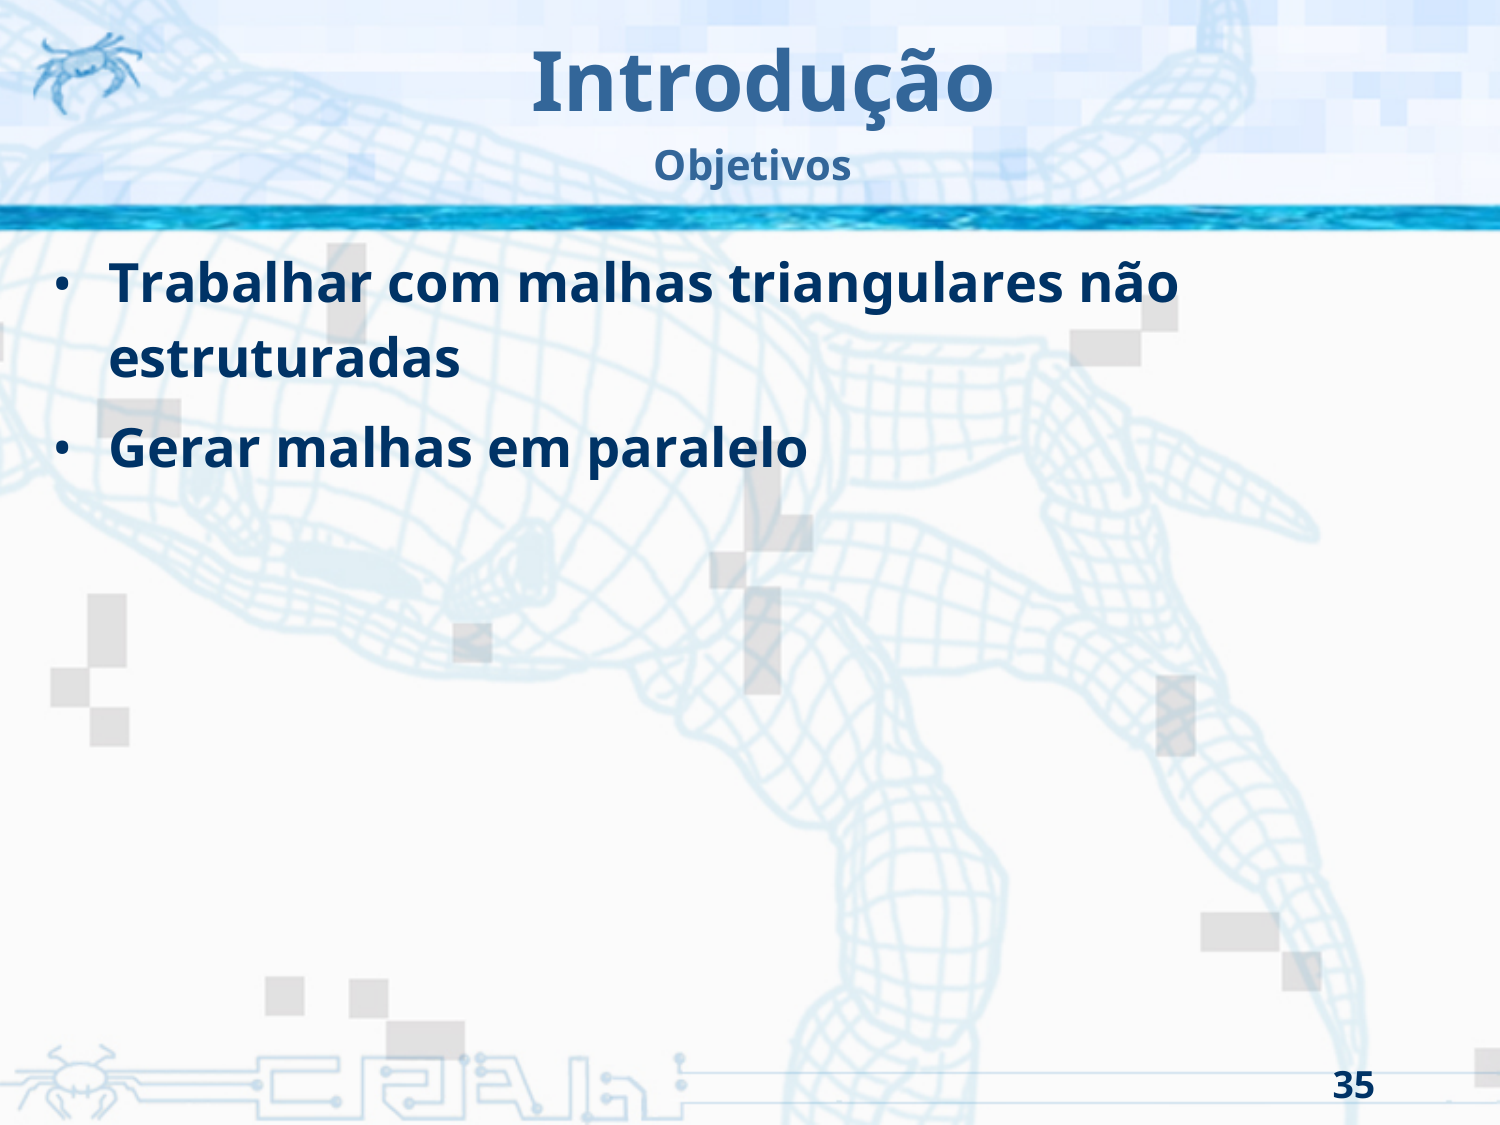

Introdução
Objetivos
Trabalhar com malhas triangulares não estruturadas
Gerar malhas em paralelo